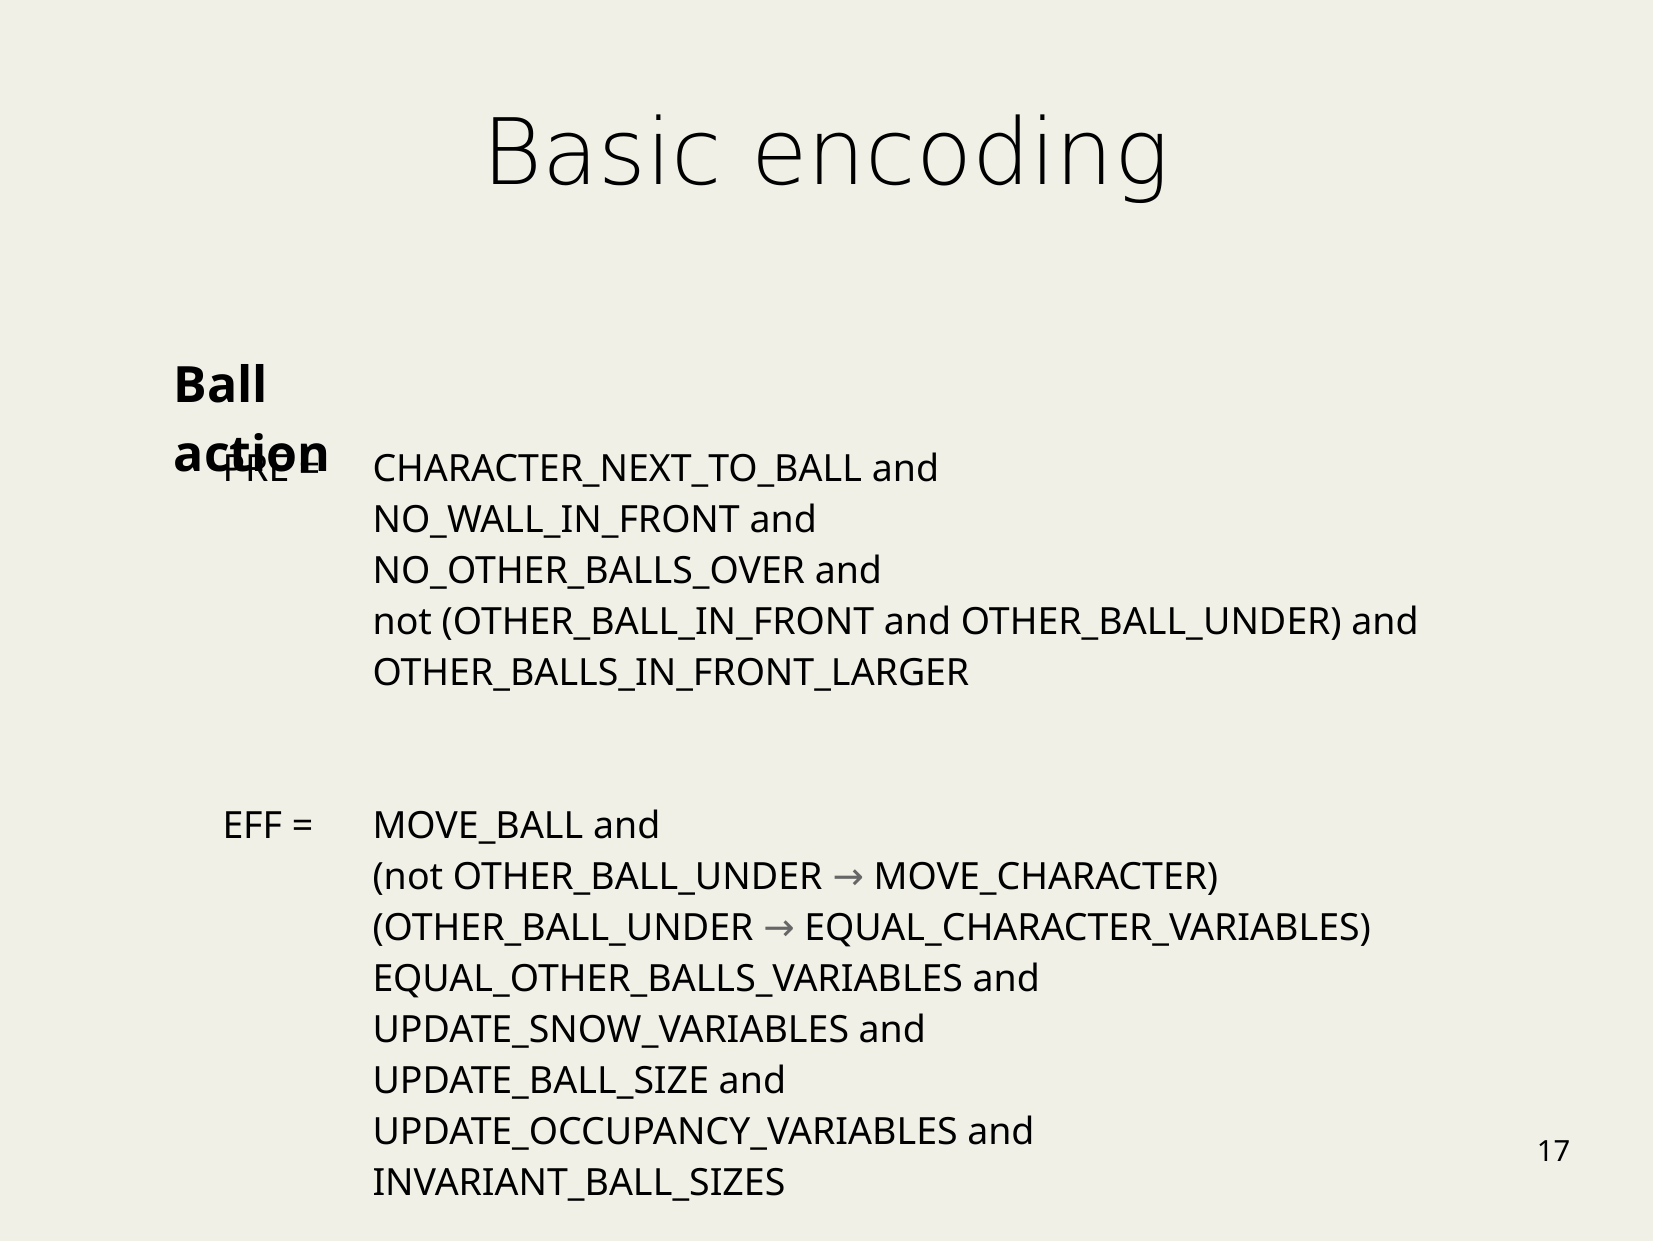

# Basic encoding
Ball action
PRE = 	CHARACTER_NEXT_TO_BALL and
		NO_WALL_IN_FRONT and
		NO_OTHER_BALLS_OVER and
		not (OTHER_BALL_IN_FRONT and OTHER_BALL_UNDER) and
		OTHER_BALLS_IN_FRONT_LARGER
EFF =	MOVE_BALL and
		(not OTHER_BALL_UNDER → MOVE_CHARACTER)
		(OTHER_BALL_UNDER → EQUAL_CHARACTER_VARIABLES)
		EQUAL_OTHER_BALLS_VARIABLES and
		UPDATE_SNOW_VARIABLES and
		UPDATE_BALL_SIZE and
		UPDATE_OCCUPANCY_VARIABLES and
		INVARIANT_BALL_SIZES
17